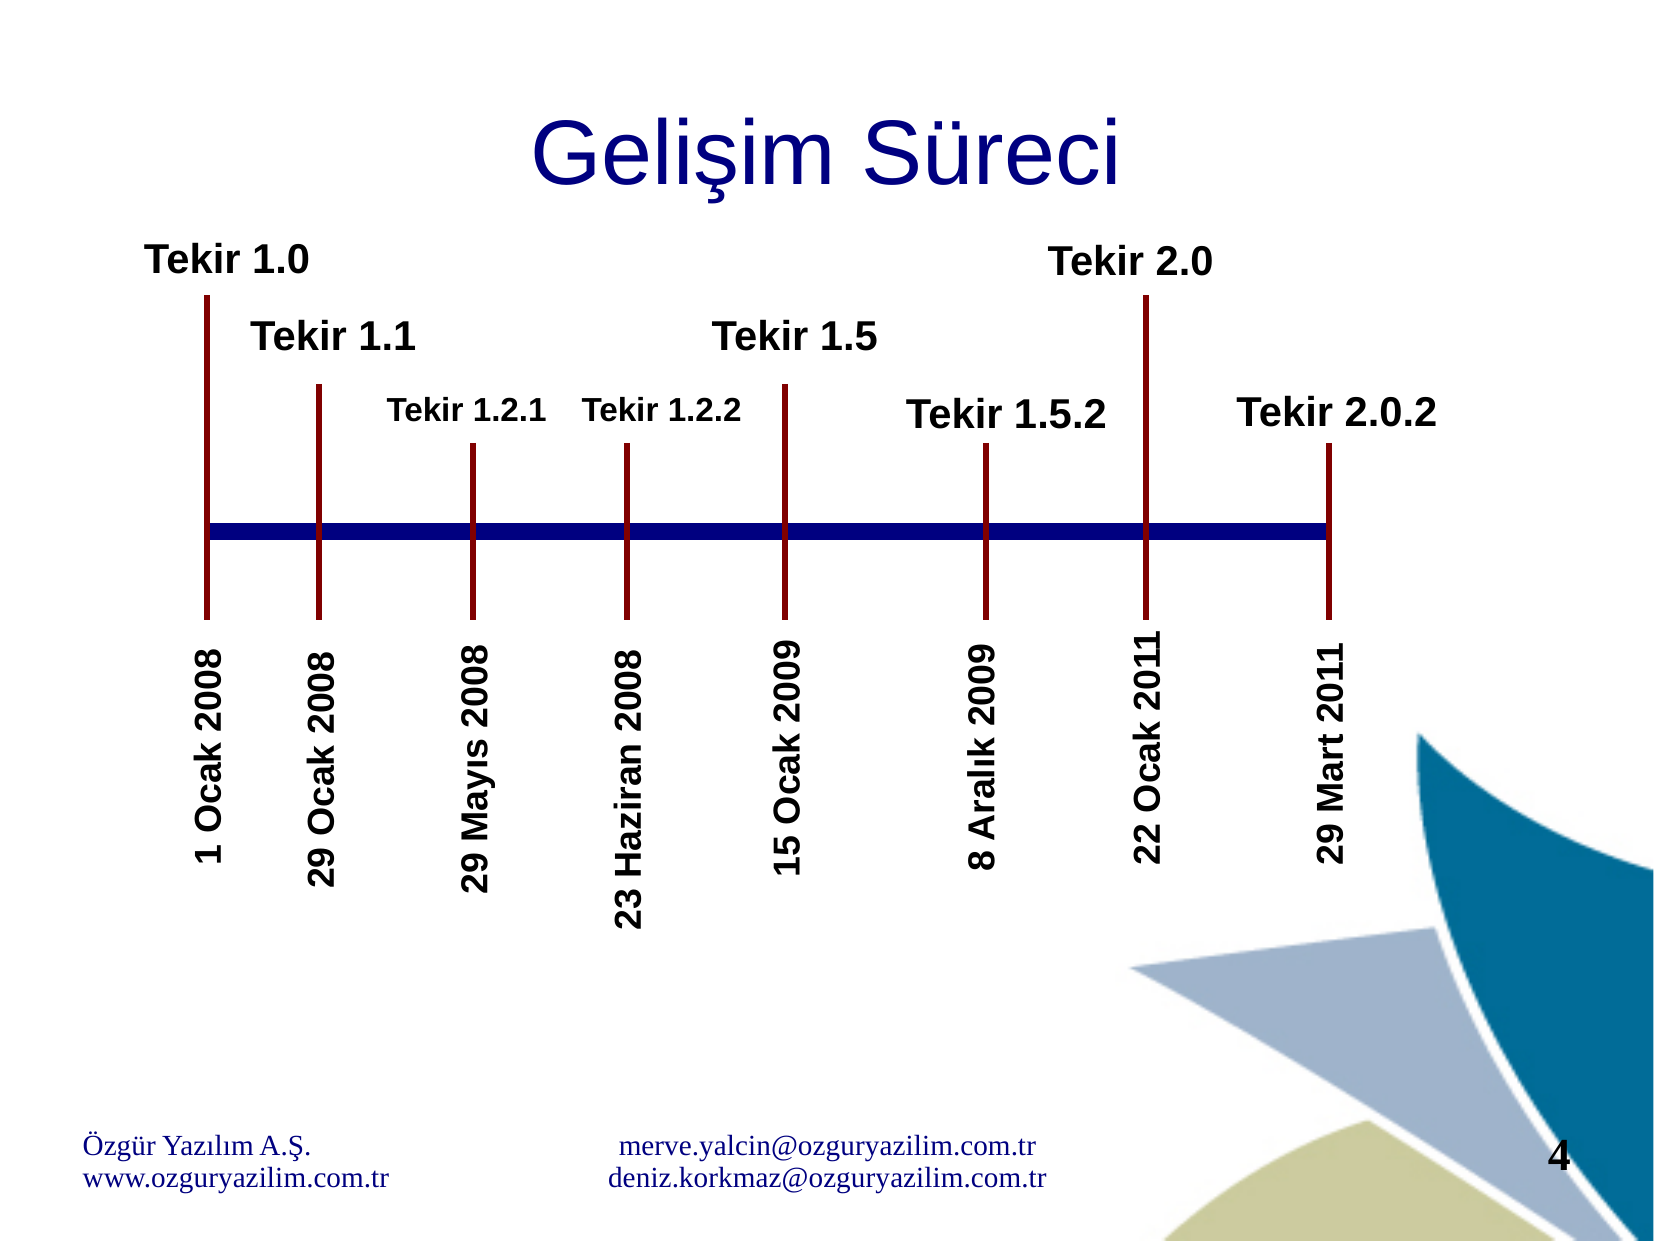

# Gelişim Süreci
Tekir 1.0
Tekir 2.0
Tekir 1.1
Tekir 1.5
Tekir 2.0.2
Tekir 1.2.1
Tekir 1.2.2
Tekir 1.5.2
22 Ocak 2011
29 Mart 2011
1 Ocak 2008
8 Aralık 2009
15 Ocak 2009
29 Mayıs 2008
29 Ocak 2008
23 Haziran 2008
4